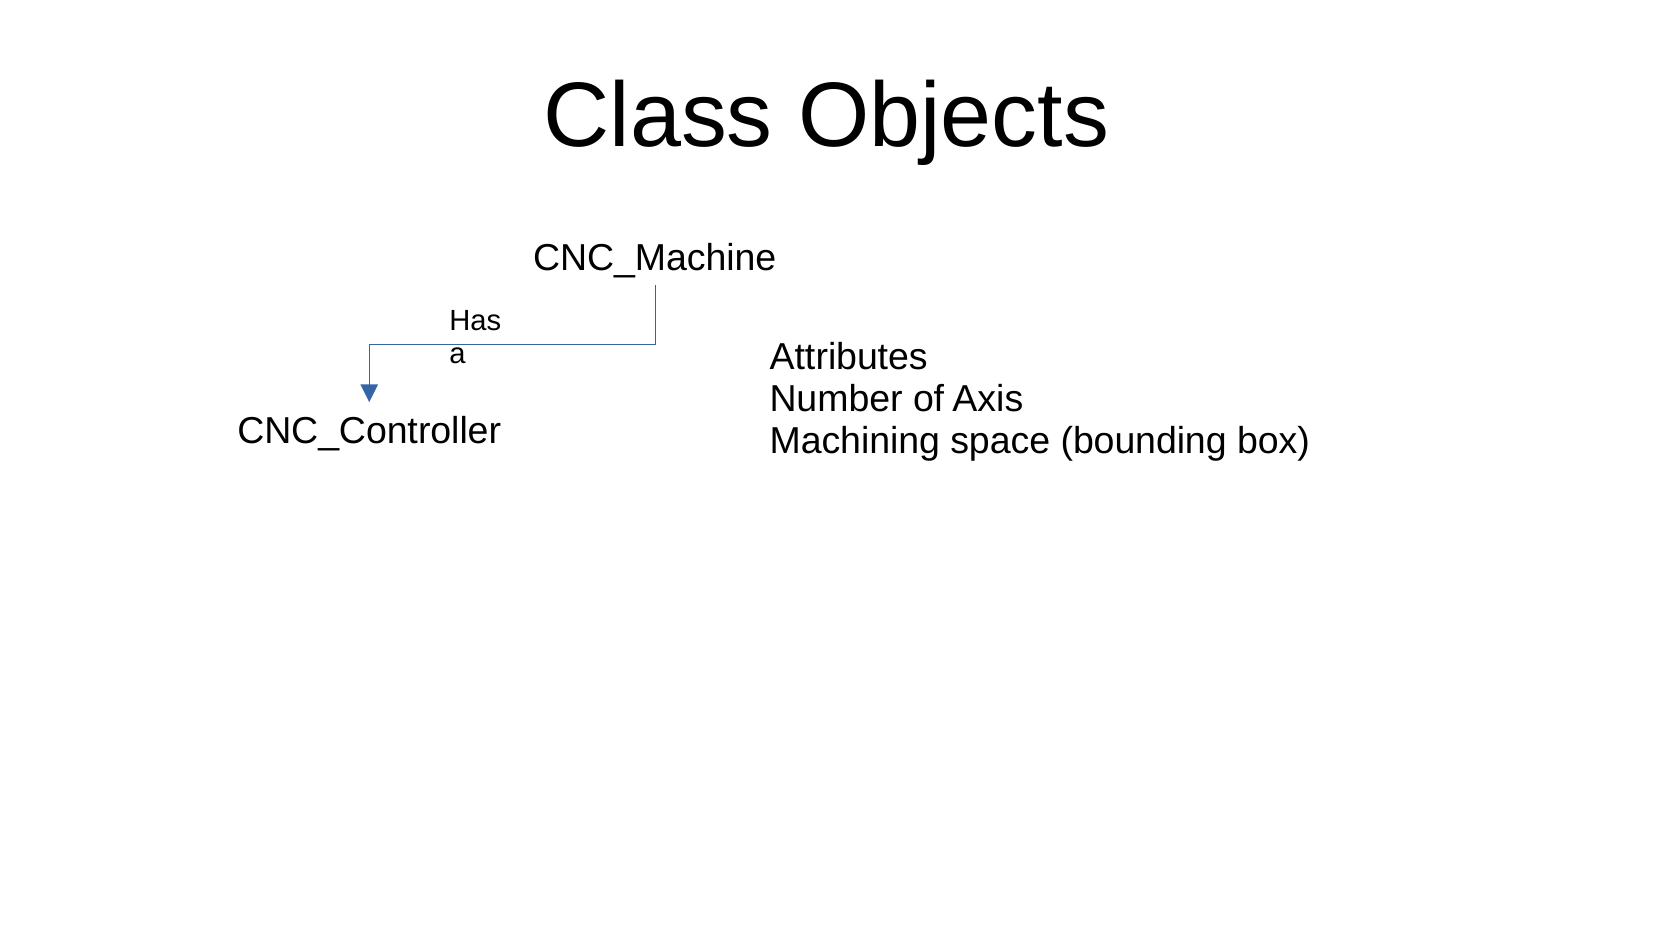

# Class Objects
CNC_Machine
Has a
Attributes
Number of Axis
Machining space (bounding box)
CNC_Controller